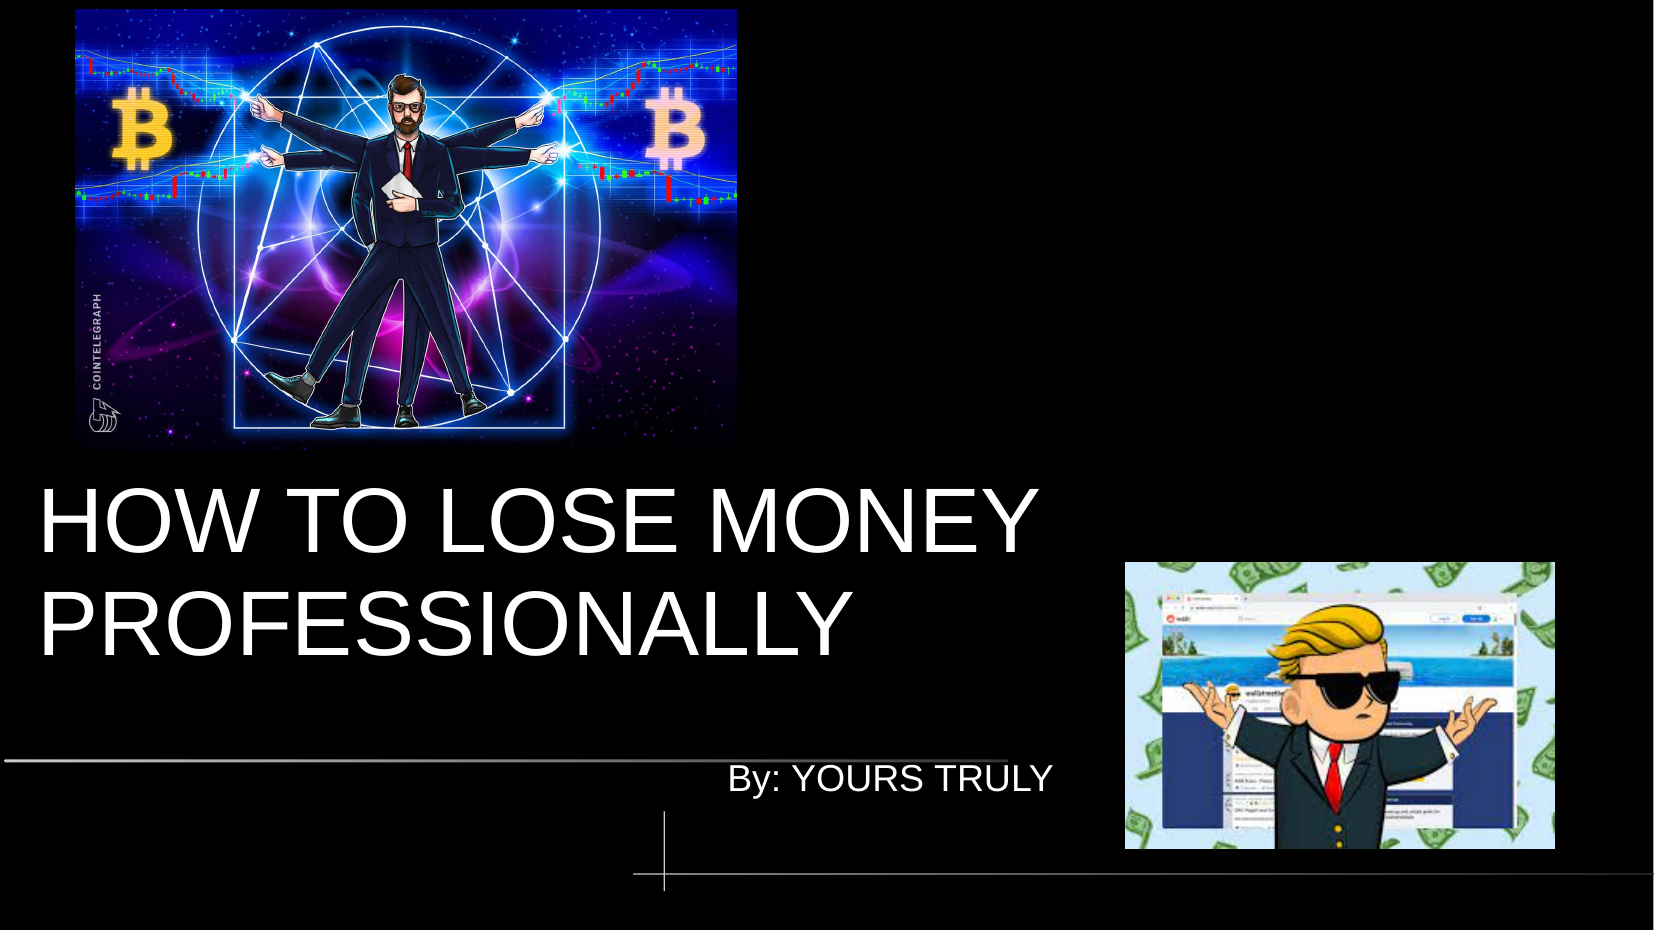

# HOW TO LOSE MONEY PROFESSIONALLY
By: YOURS TRULY